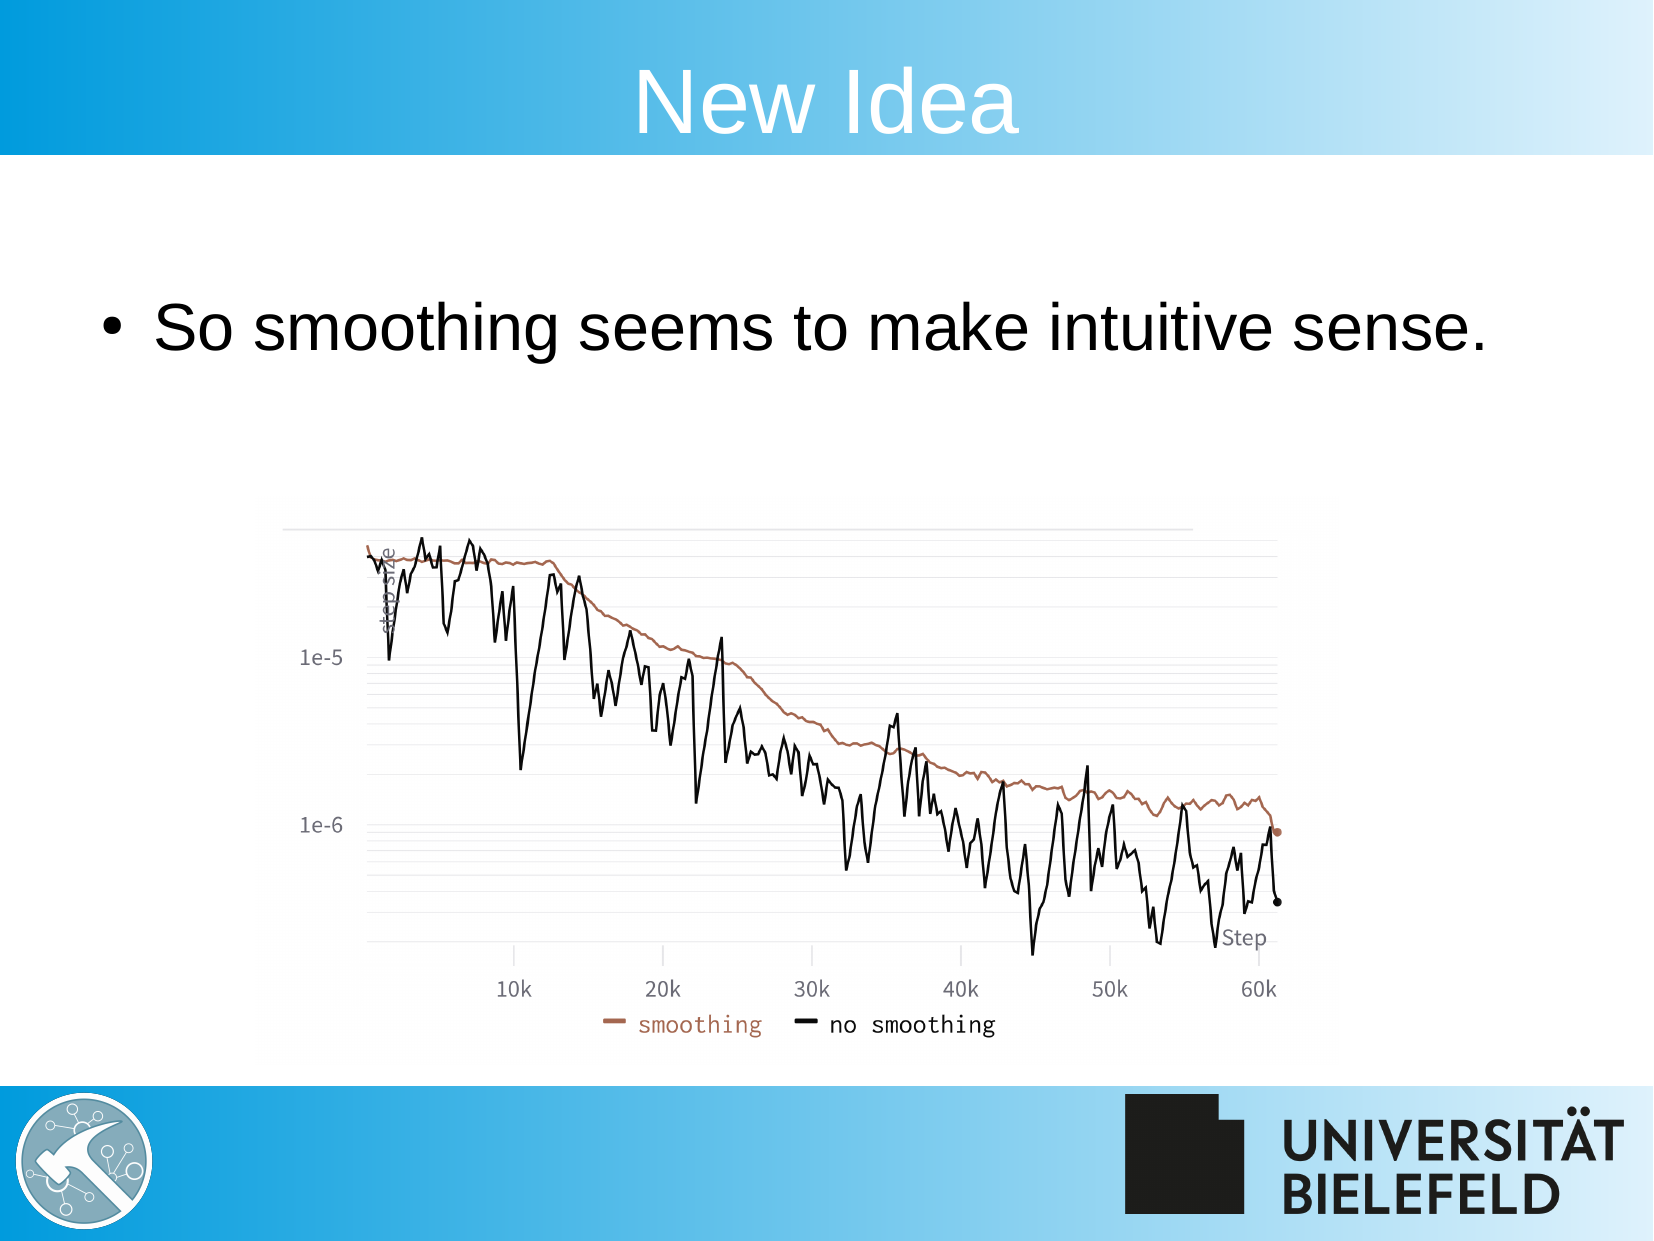

# New Idea
So smoothing seems to make intuitive sense.